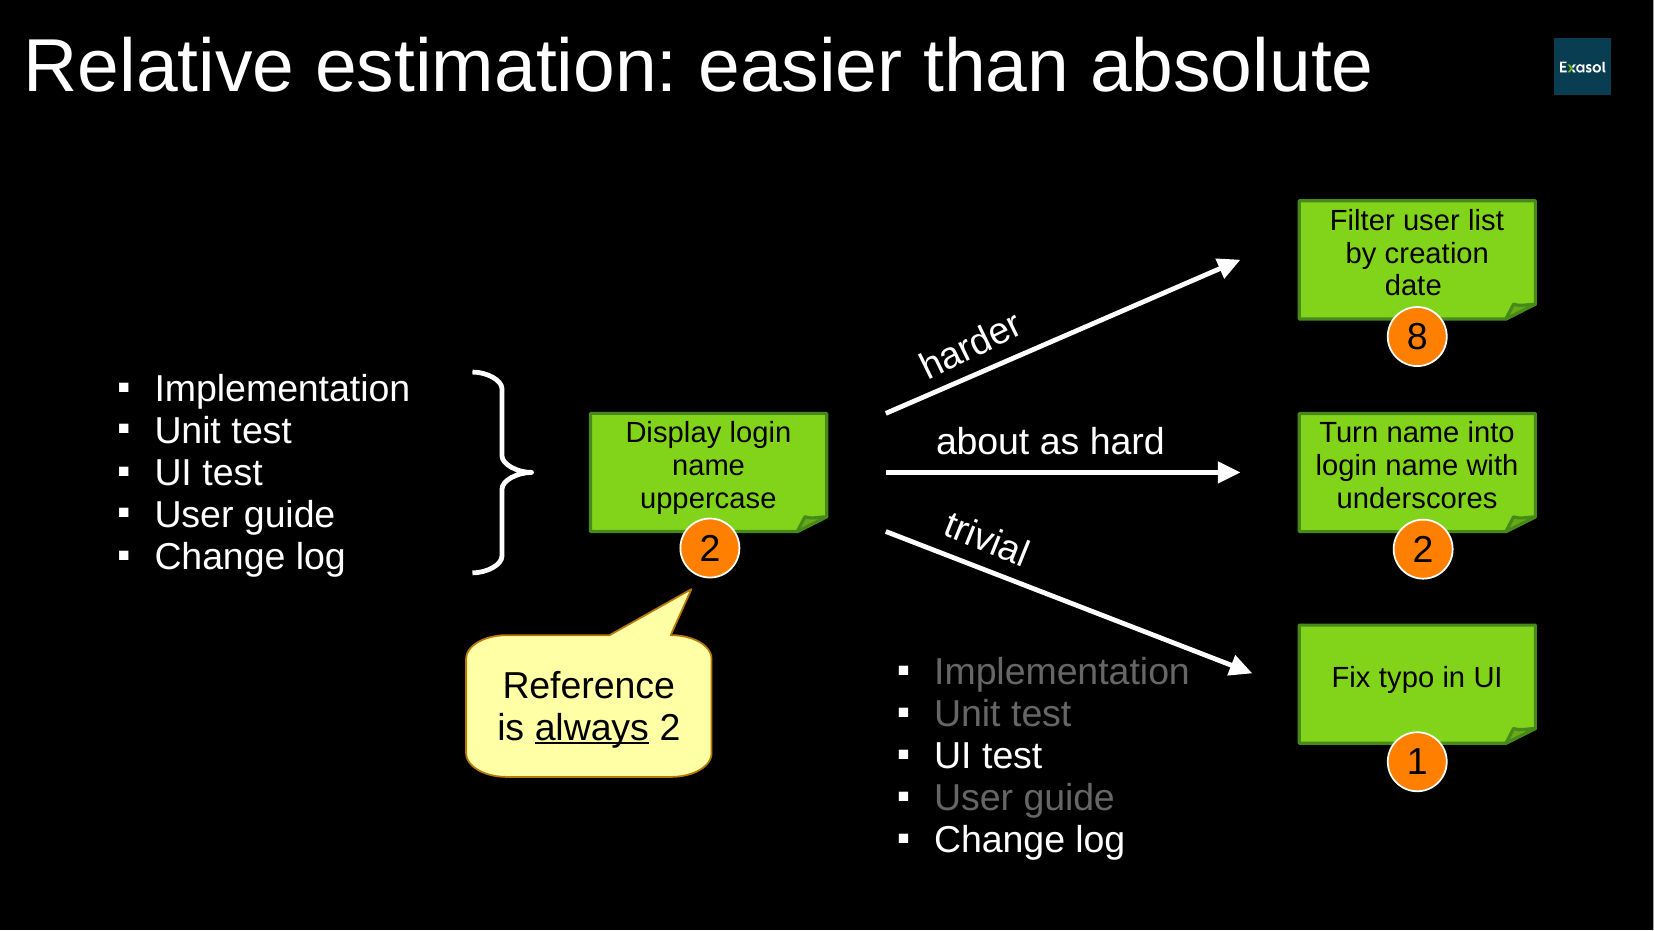

# Relative estimation: easier than absolute
Filter user list by creation date
8
harder
Implementation
Unit test
UI test
User guide
Change log
Display login name uppercase
about as hard
Turn name into login name with underscores
trivial
2
2
Fix typo in UI
Reference is always 2
Implementation
Unit test
UI test
User guide
Change log
1